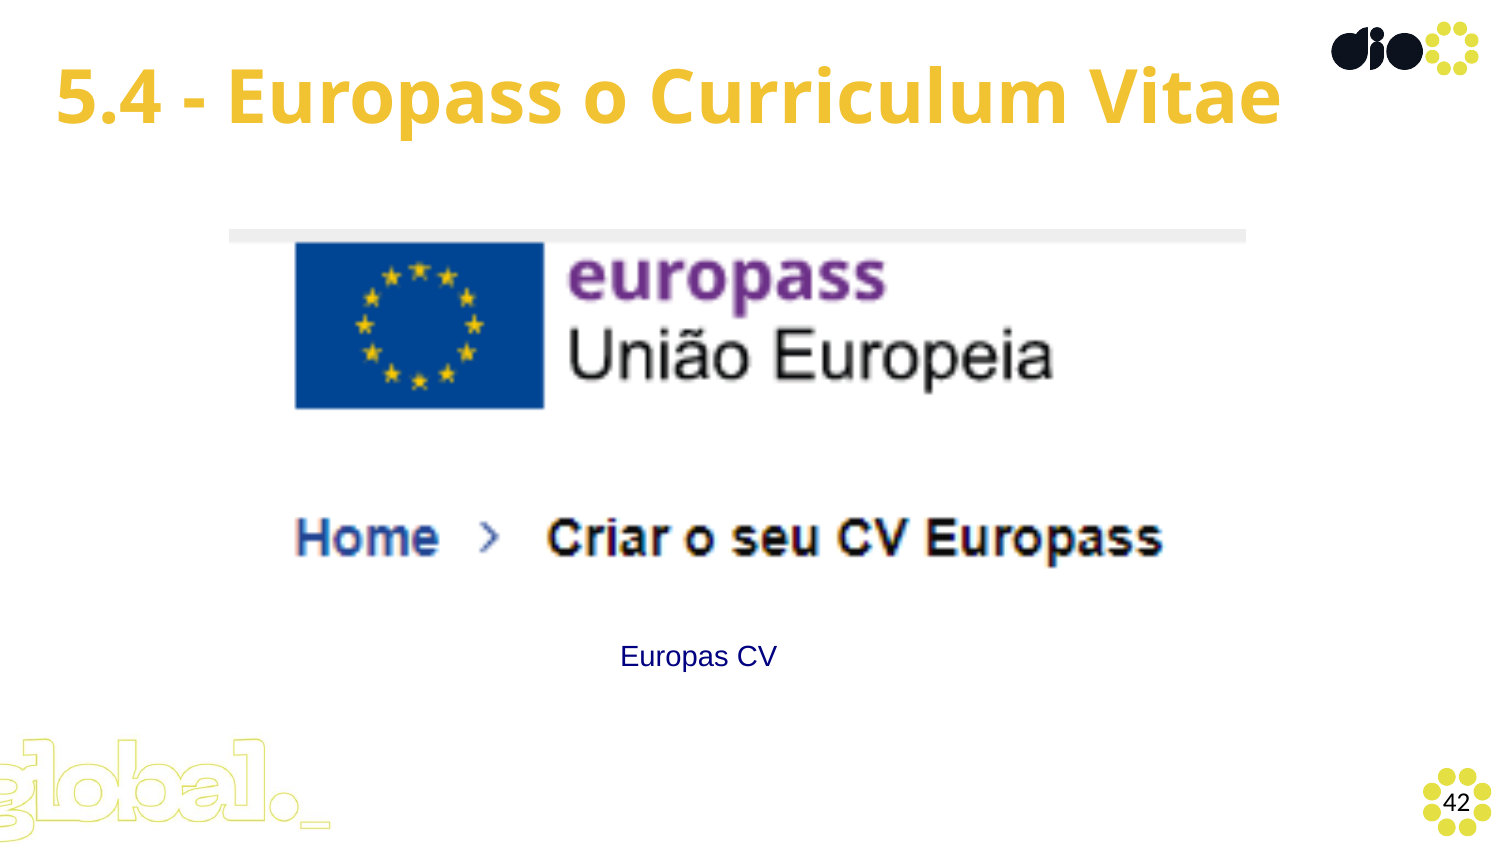

5.4 - Europass o Curriculum Vitae
Europas CV